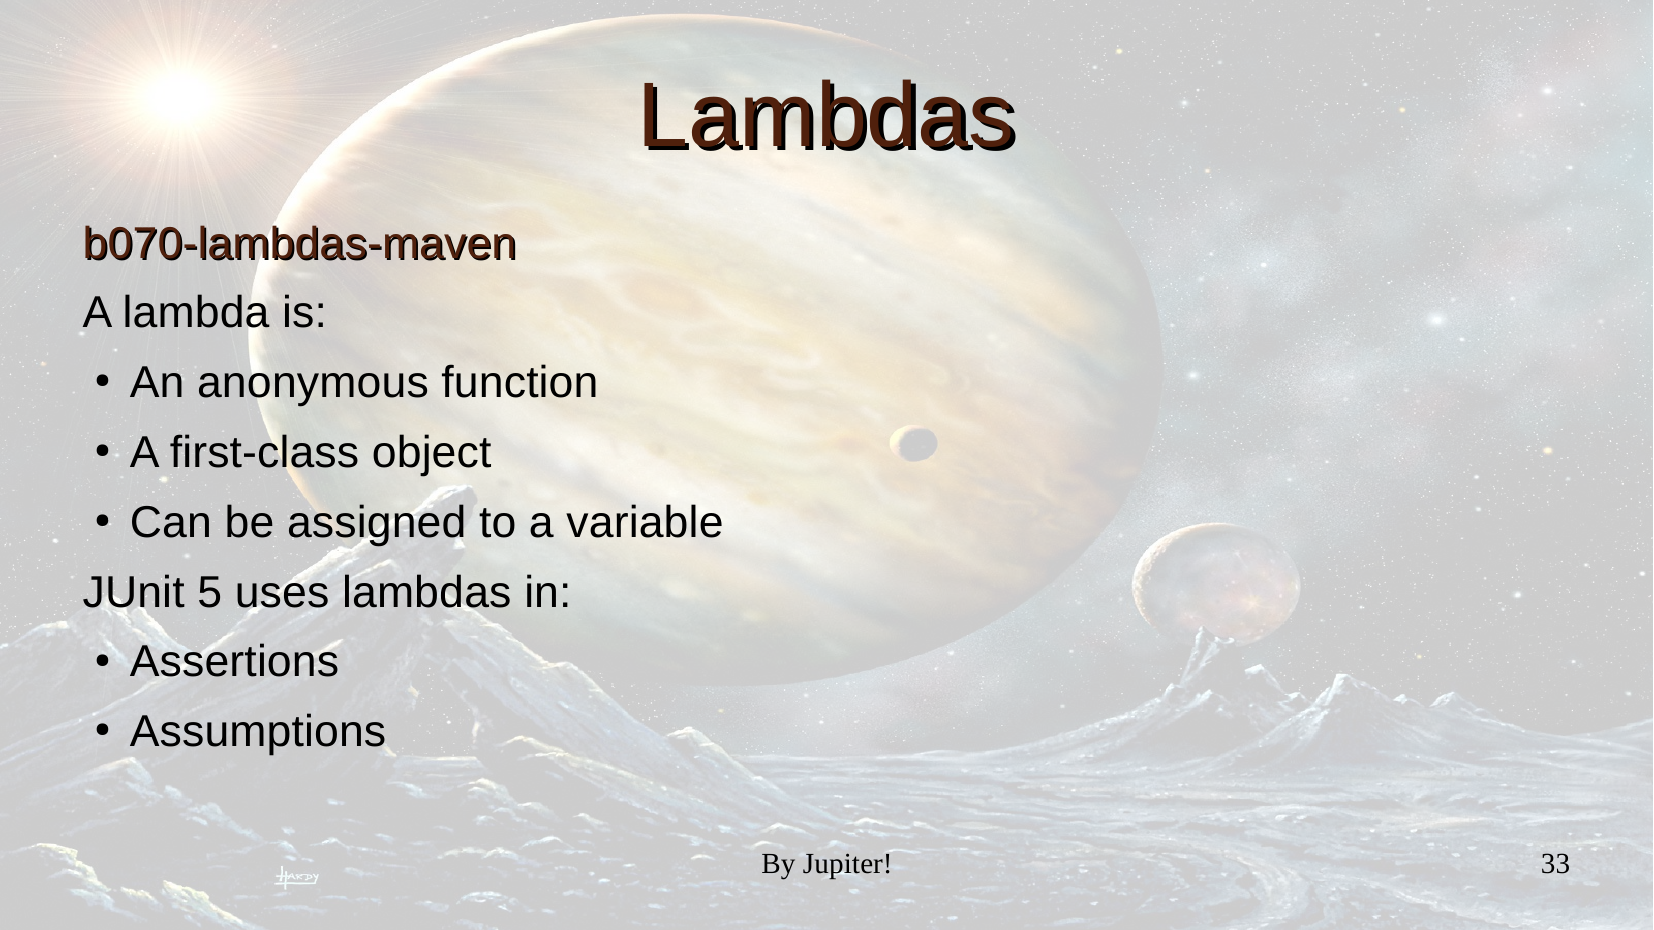

# Lambdas
b070-lambdas-maven
A lambda is:
An anonymous function
A first-class object
Can be assigned to a variable
JUnit 5 uses lambdas in:
Assertions
Assumptions
By Jupiter!